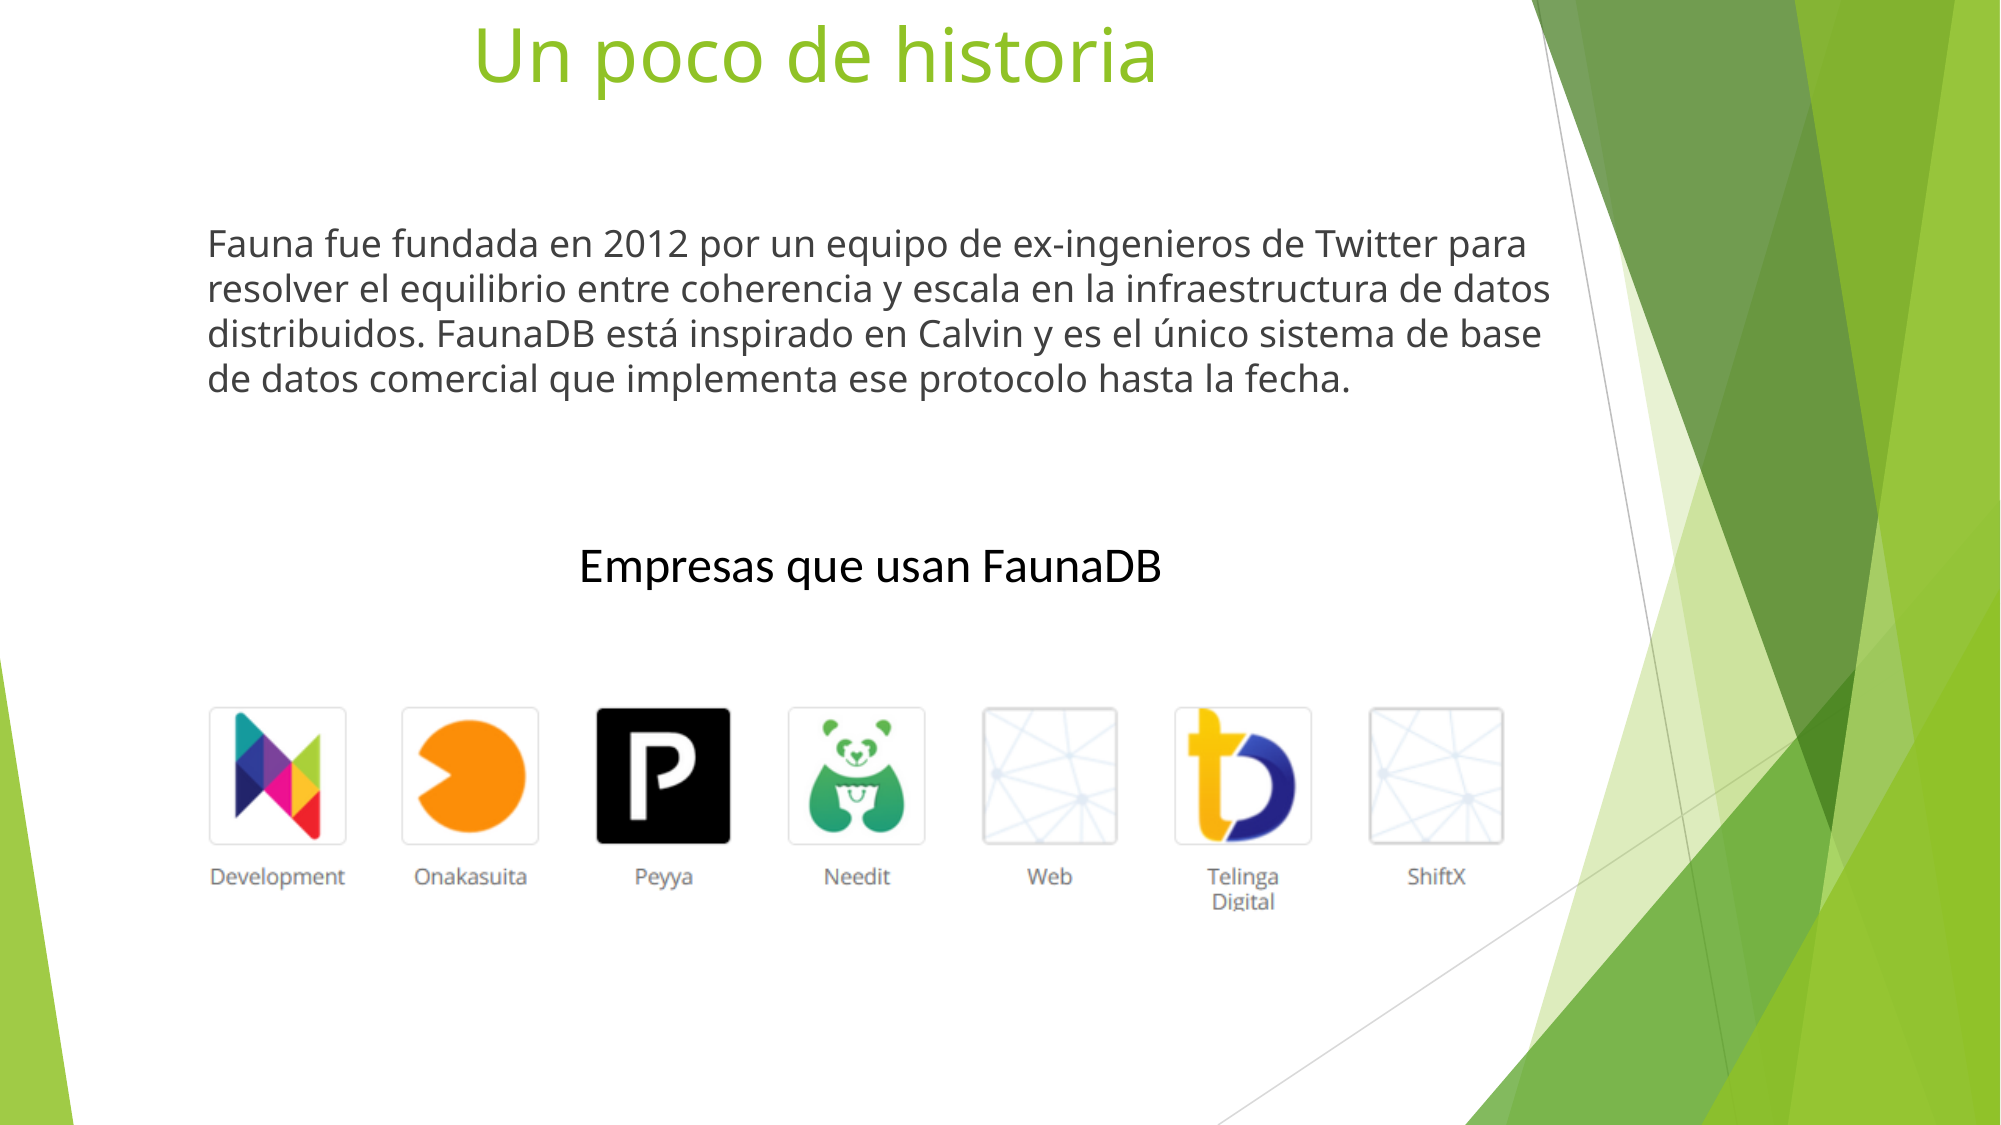

# Un poco de historia
Fauna fue fundada en 2012 por un equipo de ex-ingenieros de Twitter para resolver el equilibrio entre coherencia y escala en la infraestructura de datos distribuidos. FaunaDB está inspirado en Calvin y es el único sistema de base de datos comercial que implementa ese protocolo hasta la fecha.
Empresas que usan FaunaDB